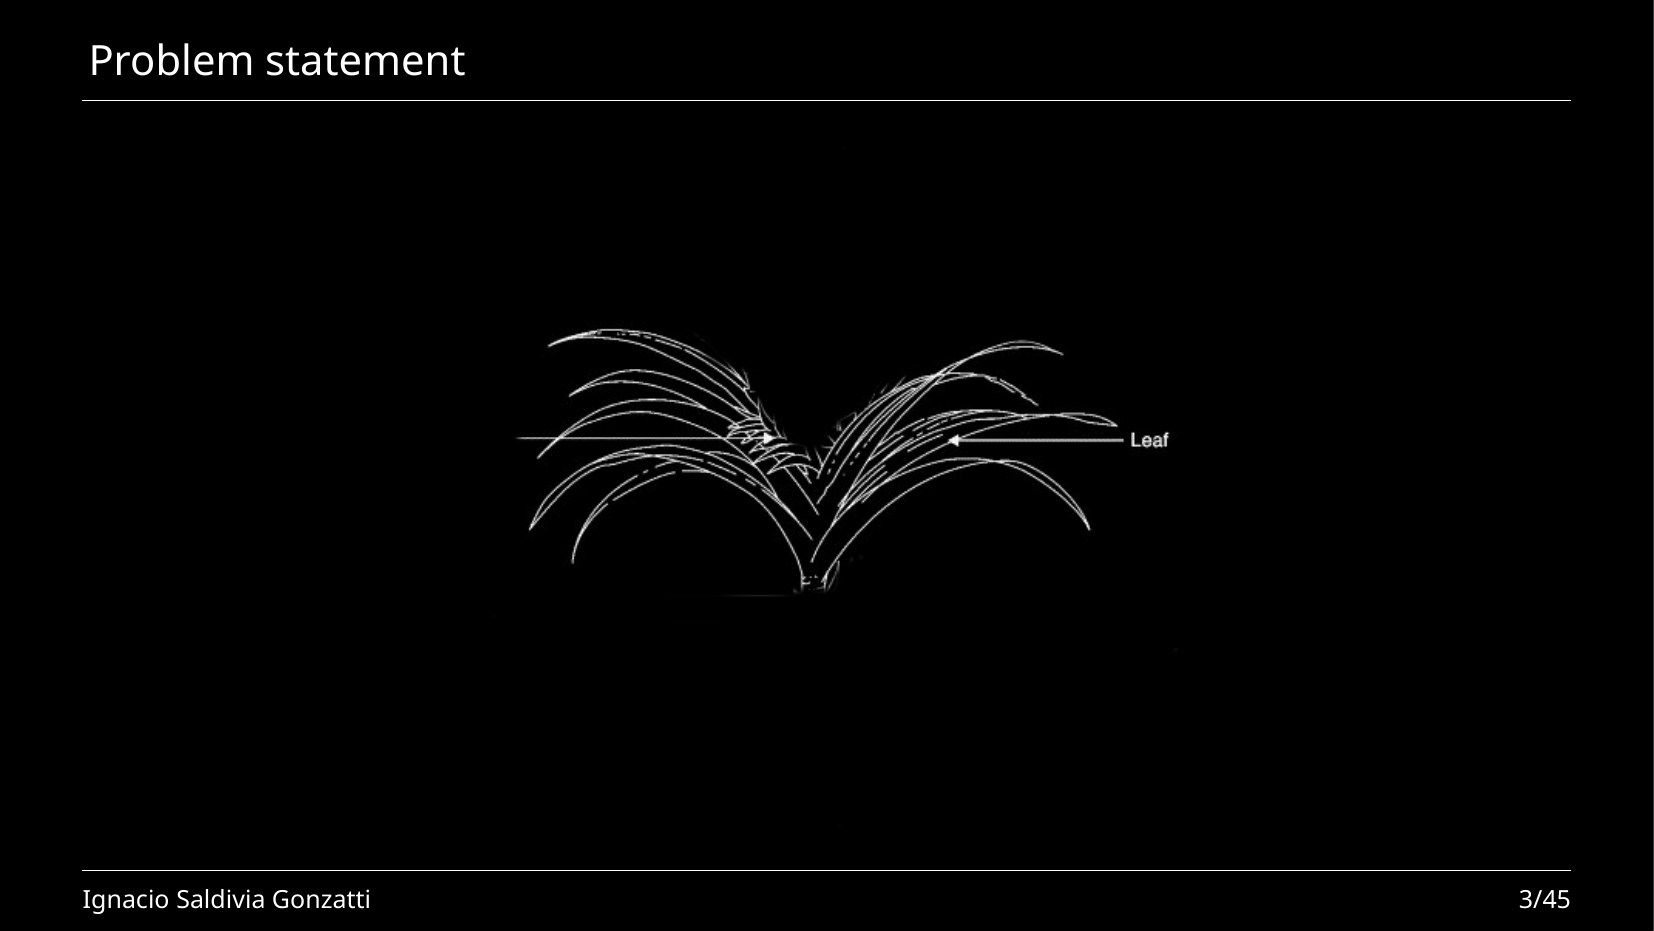

# Problem statement
Ignacio Saldivia Gonzatti
3